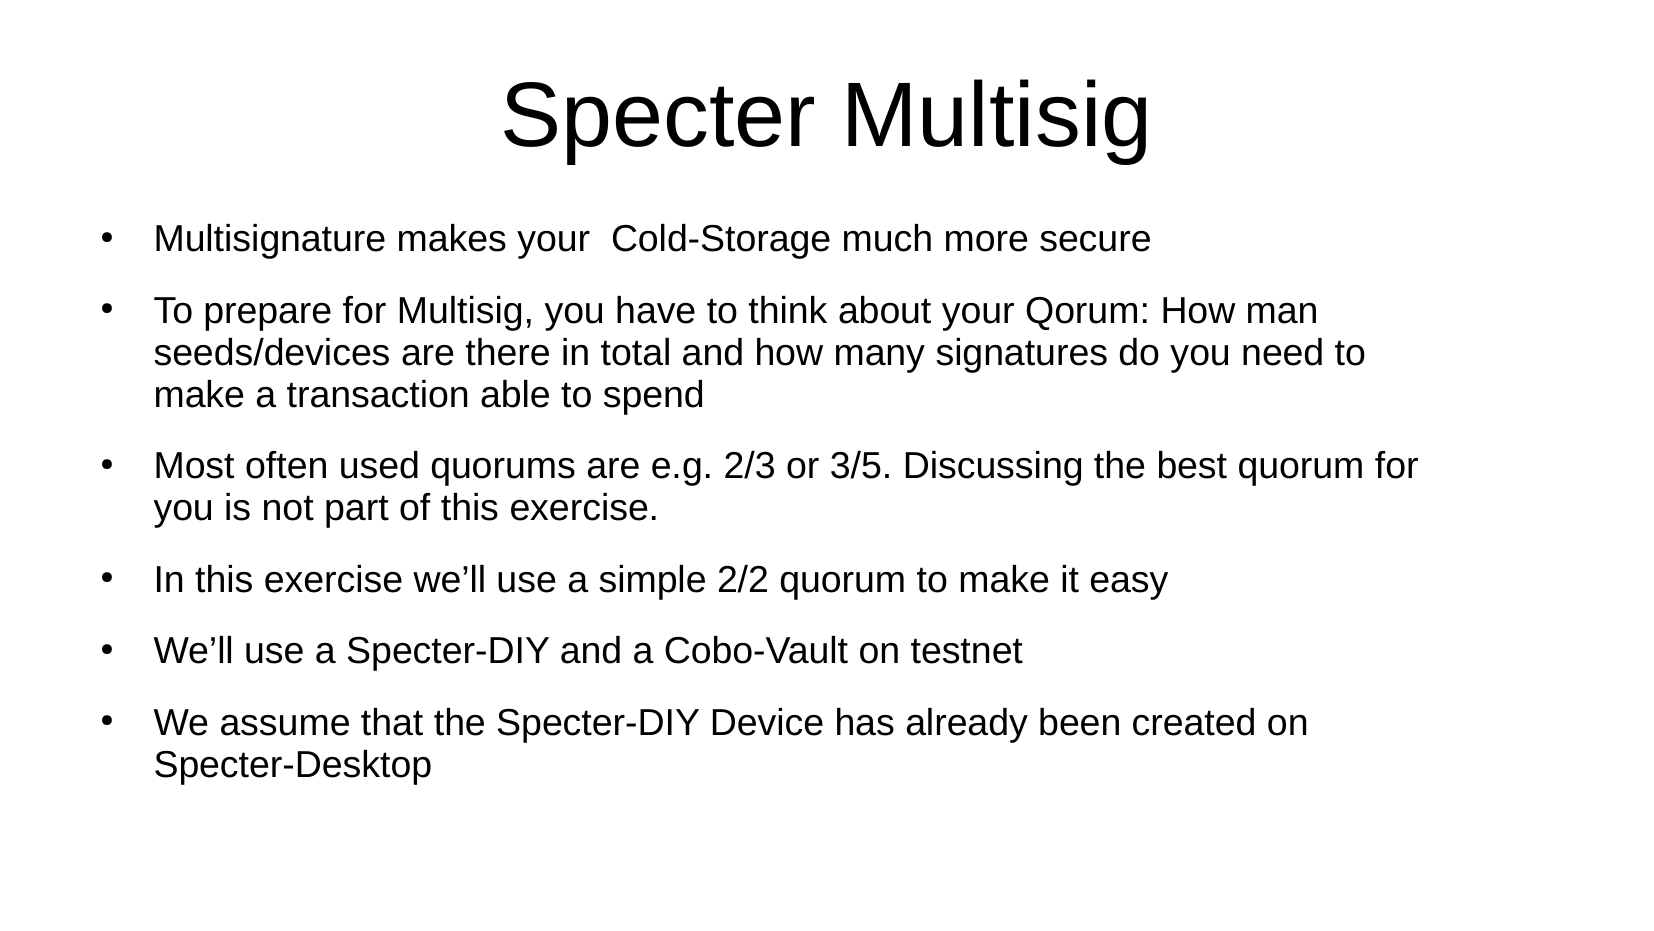

# Specter Multisig
Multisignature makes your Cold-Storage much more secure
To prepare for Multisig, you have to think about your Qorum: How man seeds/devices are there in total and how many signatures do you need to make a transaction able to spend
Most often used quorums are e.g. 2/3 or 3/5. Discussing the best quorum for you is not part of this exercise.
In this exercise we’ll use a simple 2/2 quorum to make it easy
We’ll use a Specter-DIY and a Cobo-Vault on testnet
We assume that the Specter-DIY Device has already been created on Specter-Desktop